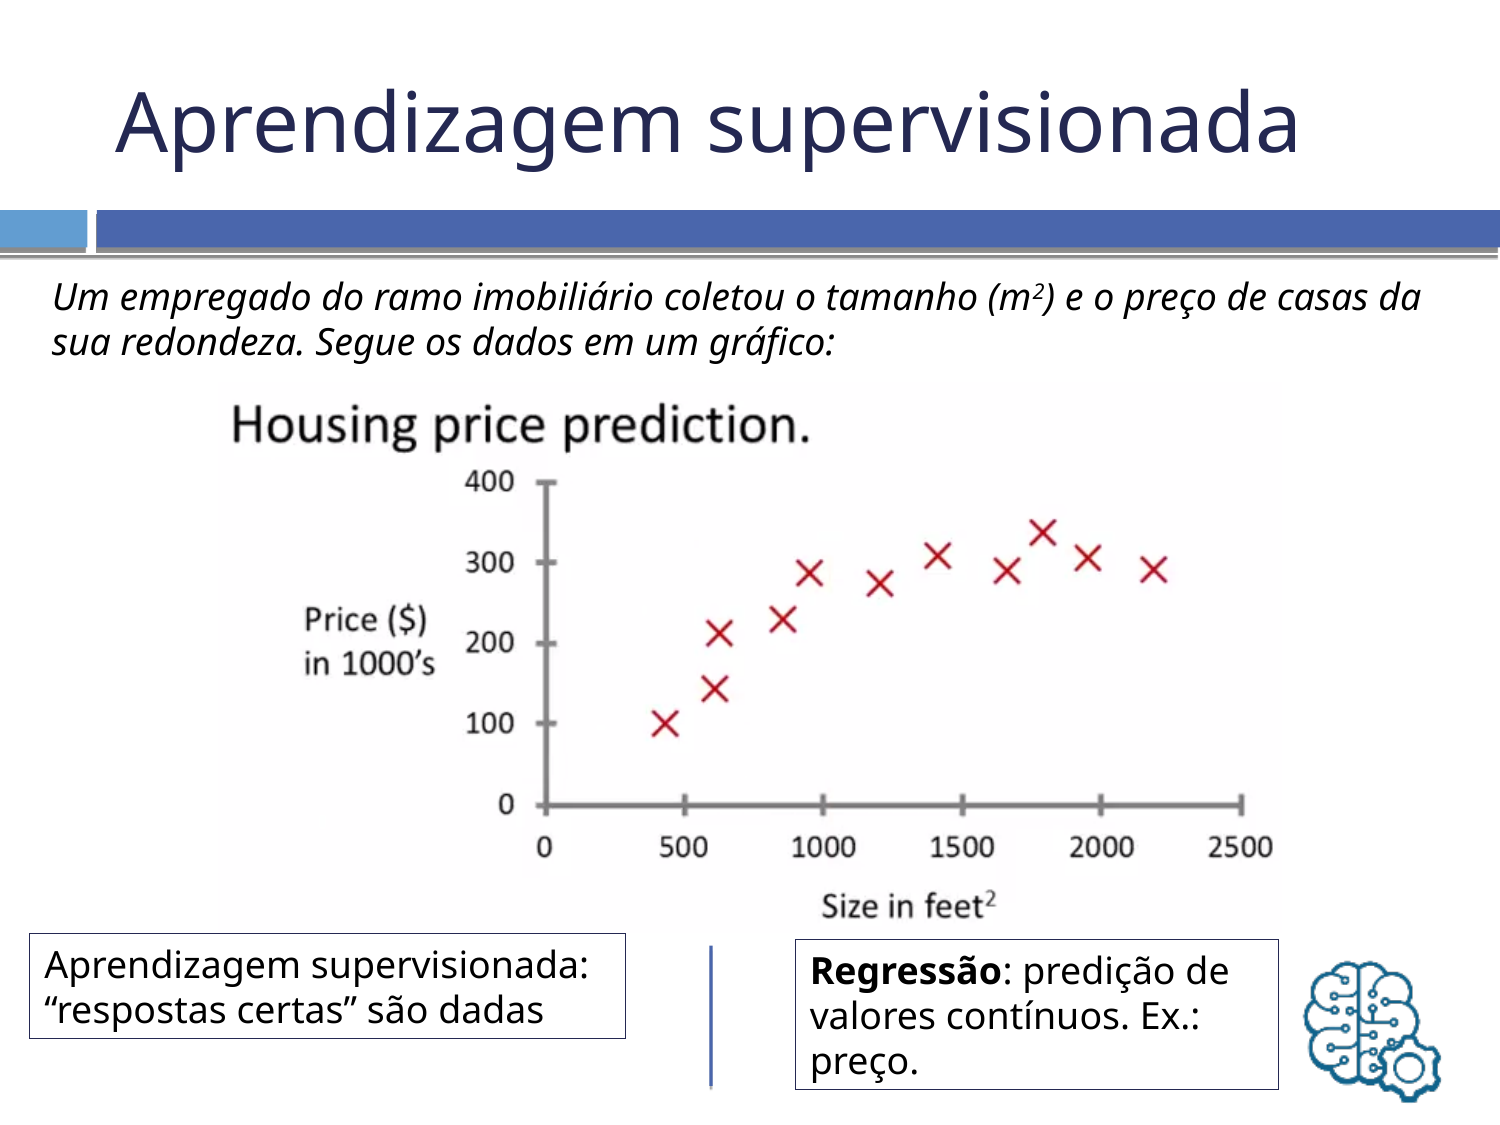

# Aprendizagem supervisionada
Um empregado do ramo imobiliário coletou o tamanho (m2) e o preço de casas da sua redondeza. Segue os dados em um gráfico:
Aprendizagem supervisionada: “respostas certas” são dadas
Regressão: predição de valores contínuos. Ex.: preço.